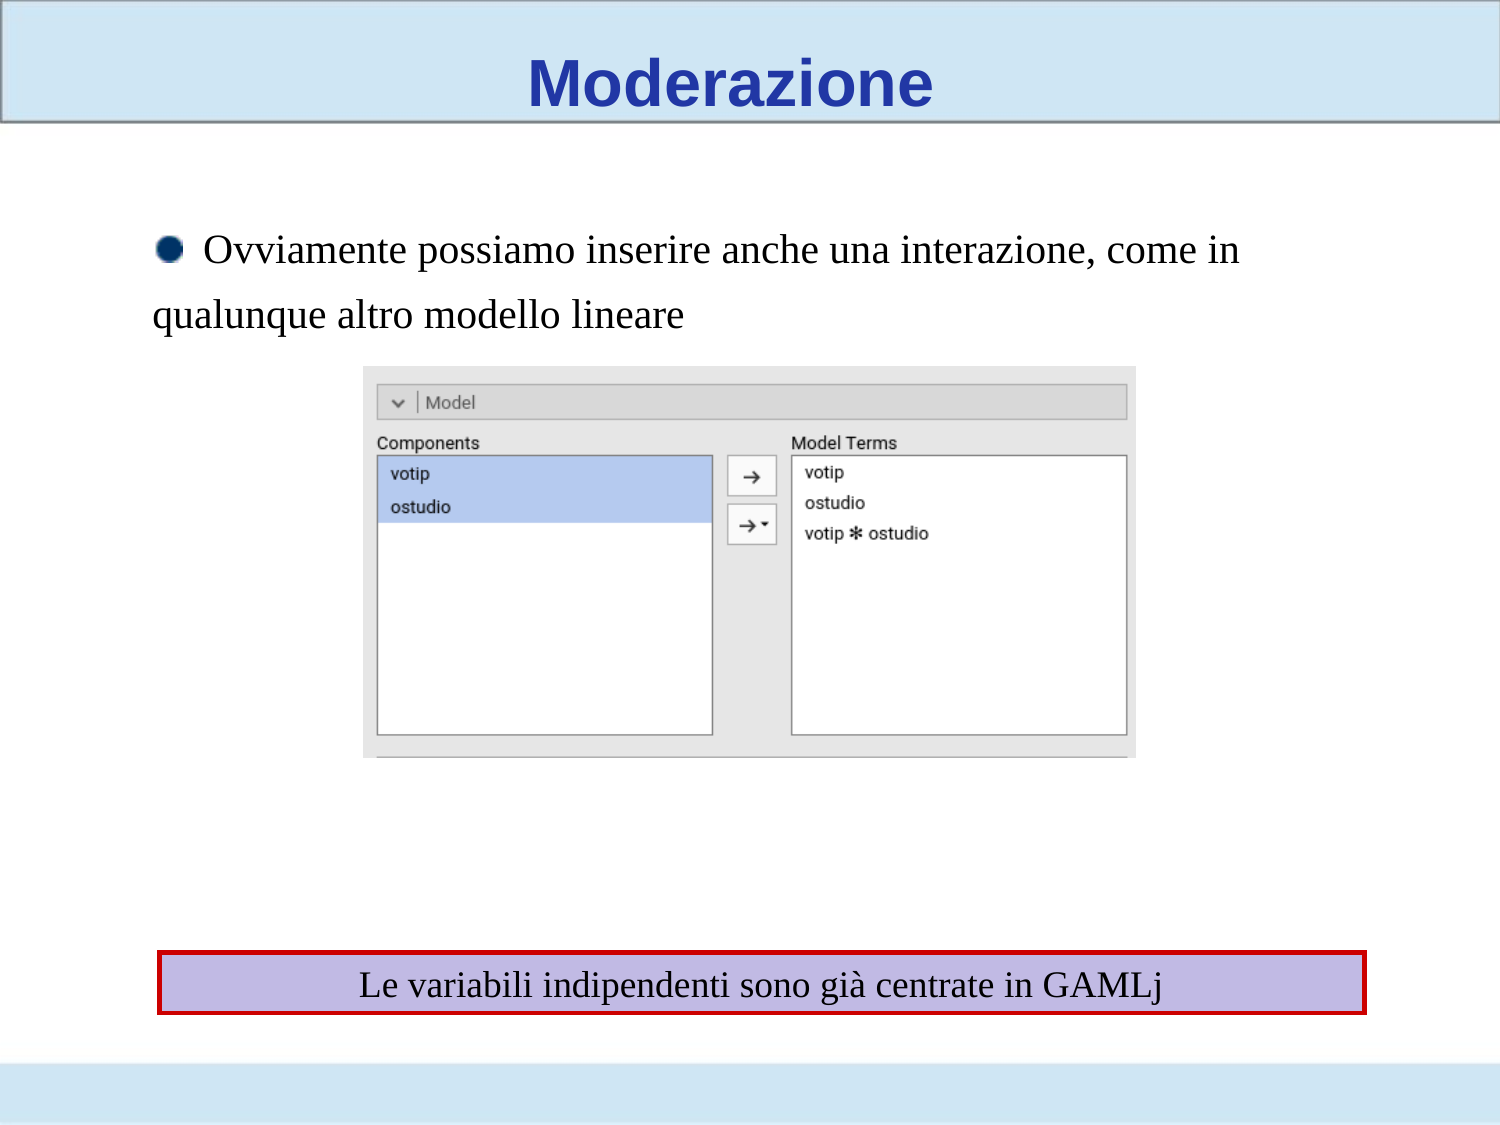

# Moderazione
 Ovviamente possiamo inserire anche una interazione, come in qualunque altro modello lineare
Le variabili indipendenti sono già centrate in GAMLj